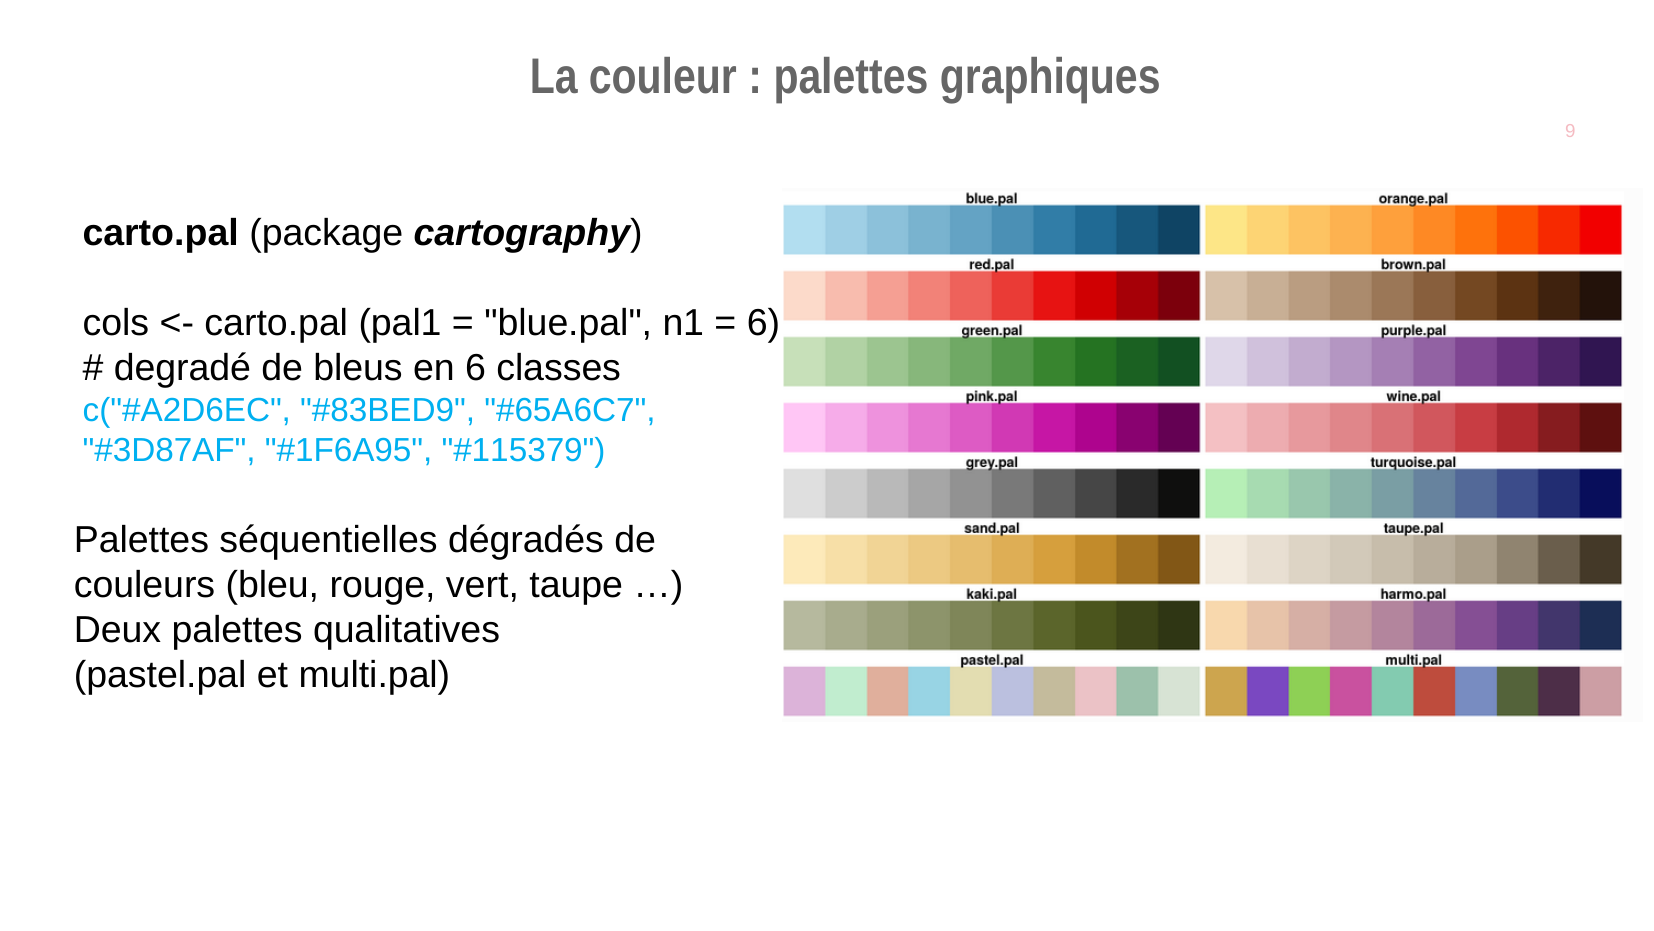

# La couleur : palettes graphiques
carto.pal (package cartography)
cols <- carto.pal (pal1 = "blue.pal", n1 = 6) # degradé de bleus en 6 classes
c("#A2D6EC", "#83BED9", "#65A6C7", "#3D87AF", "#1F6A95", "#115379")
Palettes séquentielles dégradés de couleurs (bleu, rouge, vert, taupe …)
Deux palettes qualitatives
(pastel.pal et multi.pal)